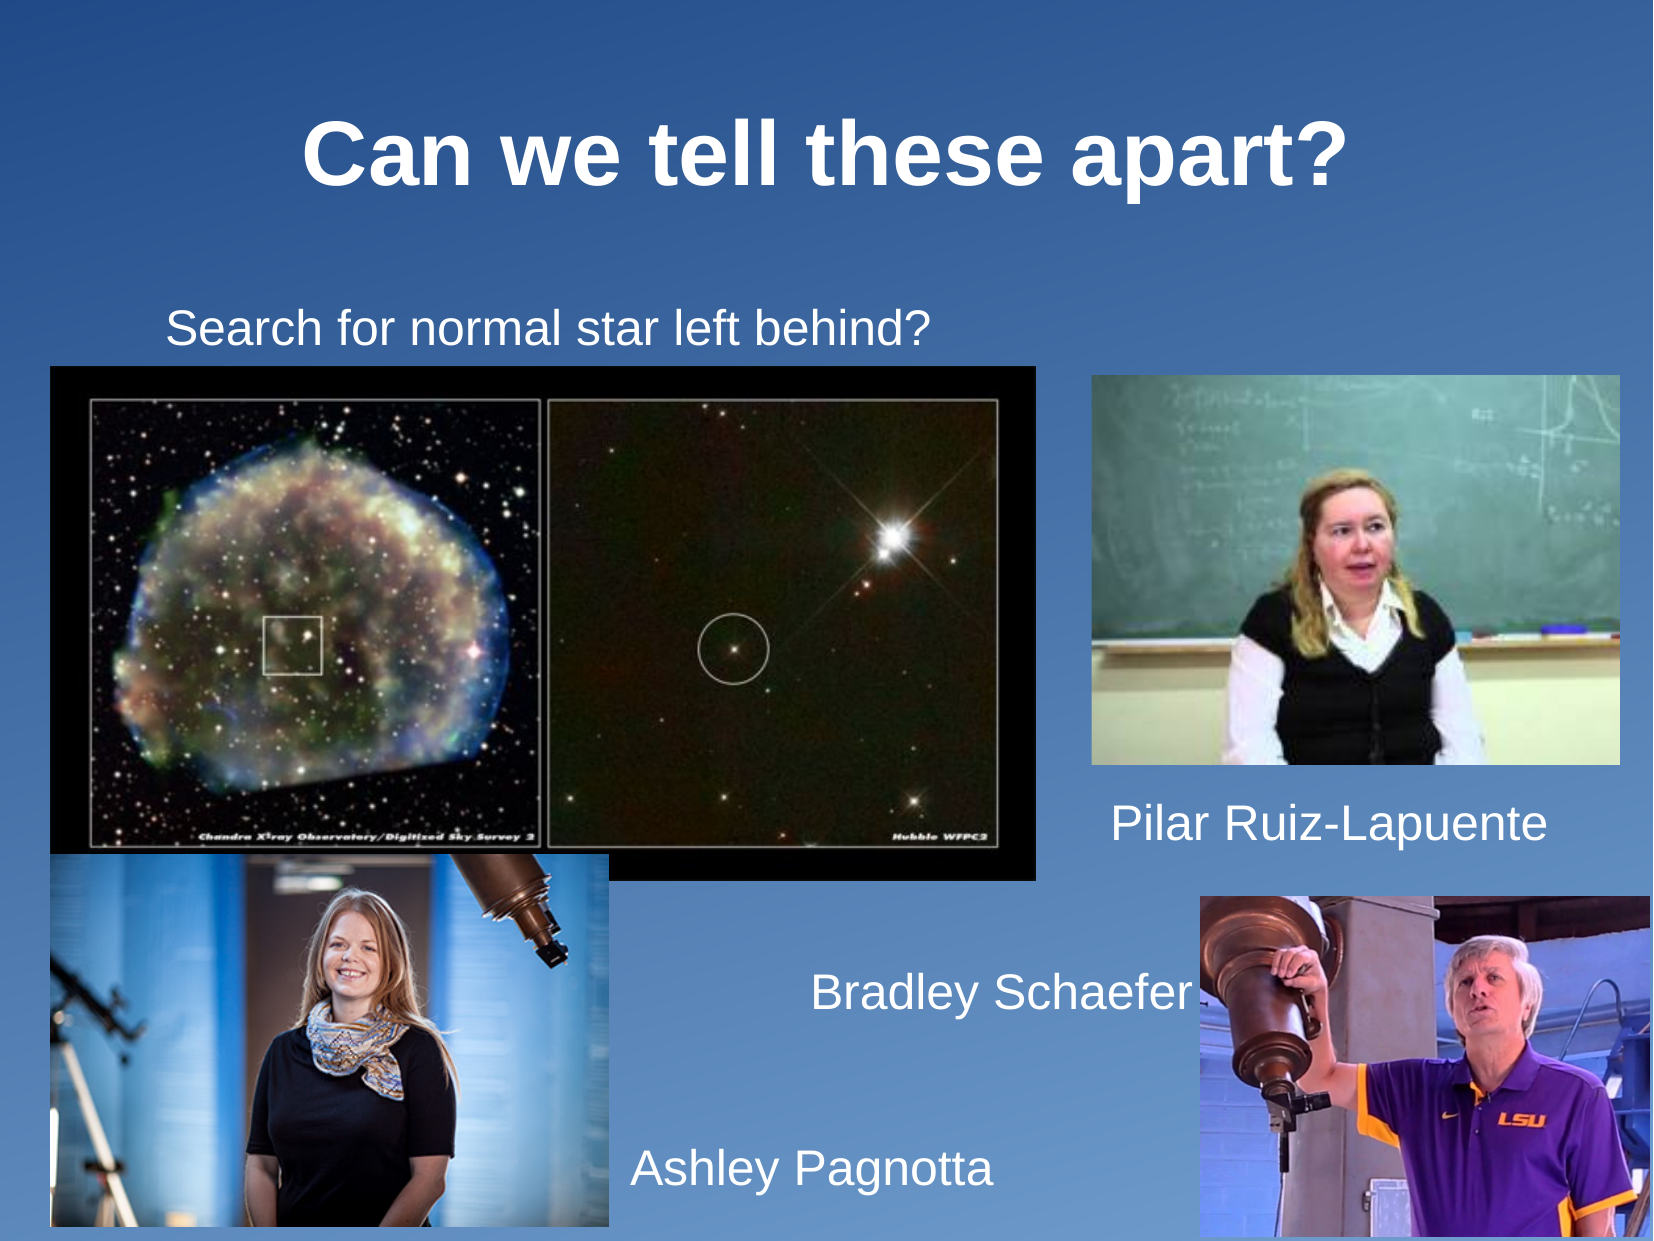

# Can we tell these apart?
Search for normal star left behind?
Pilar Ruiz-Lapuente
Bradley Schaefer
Ashley Pagnotta